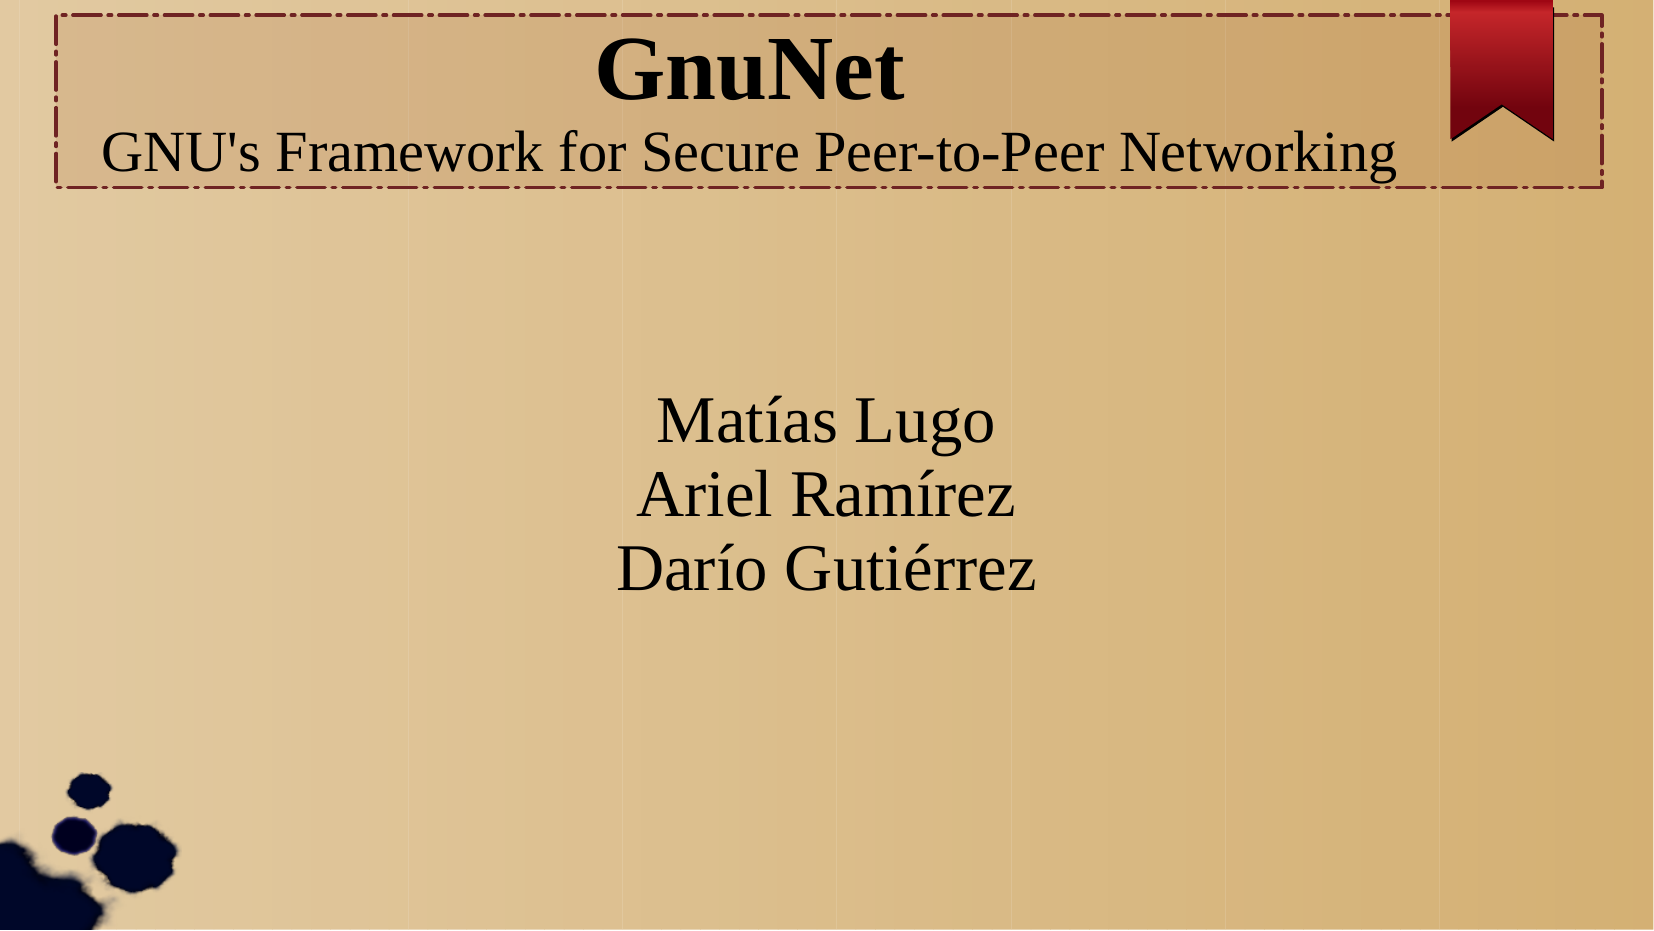

# GnuNet GNU's Framework for Secure Peer-to-Peer Networking
Matías Lugo
Ariel Ramírez
Darío Gutiérrez